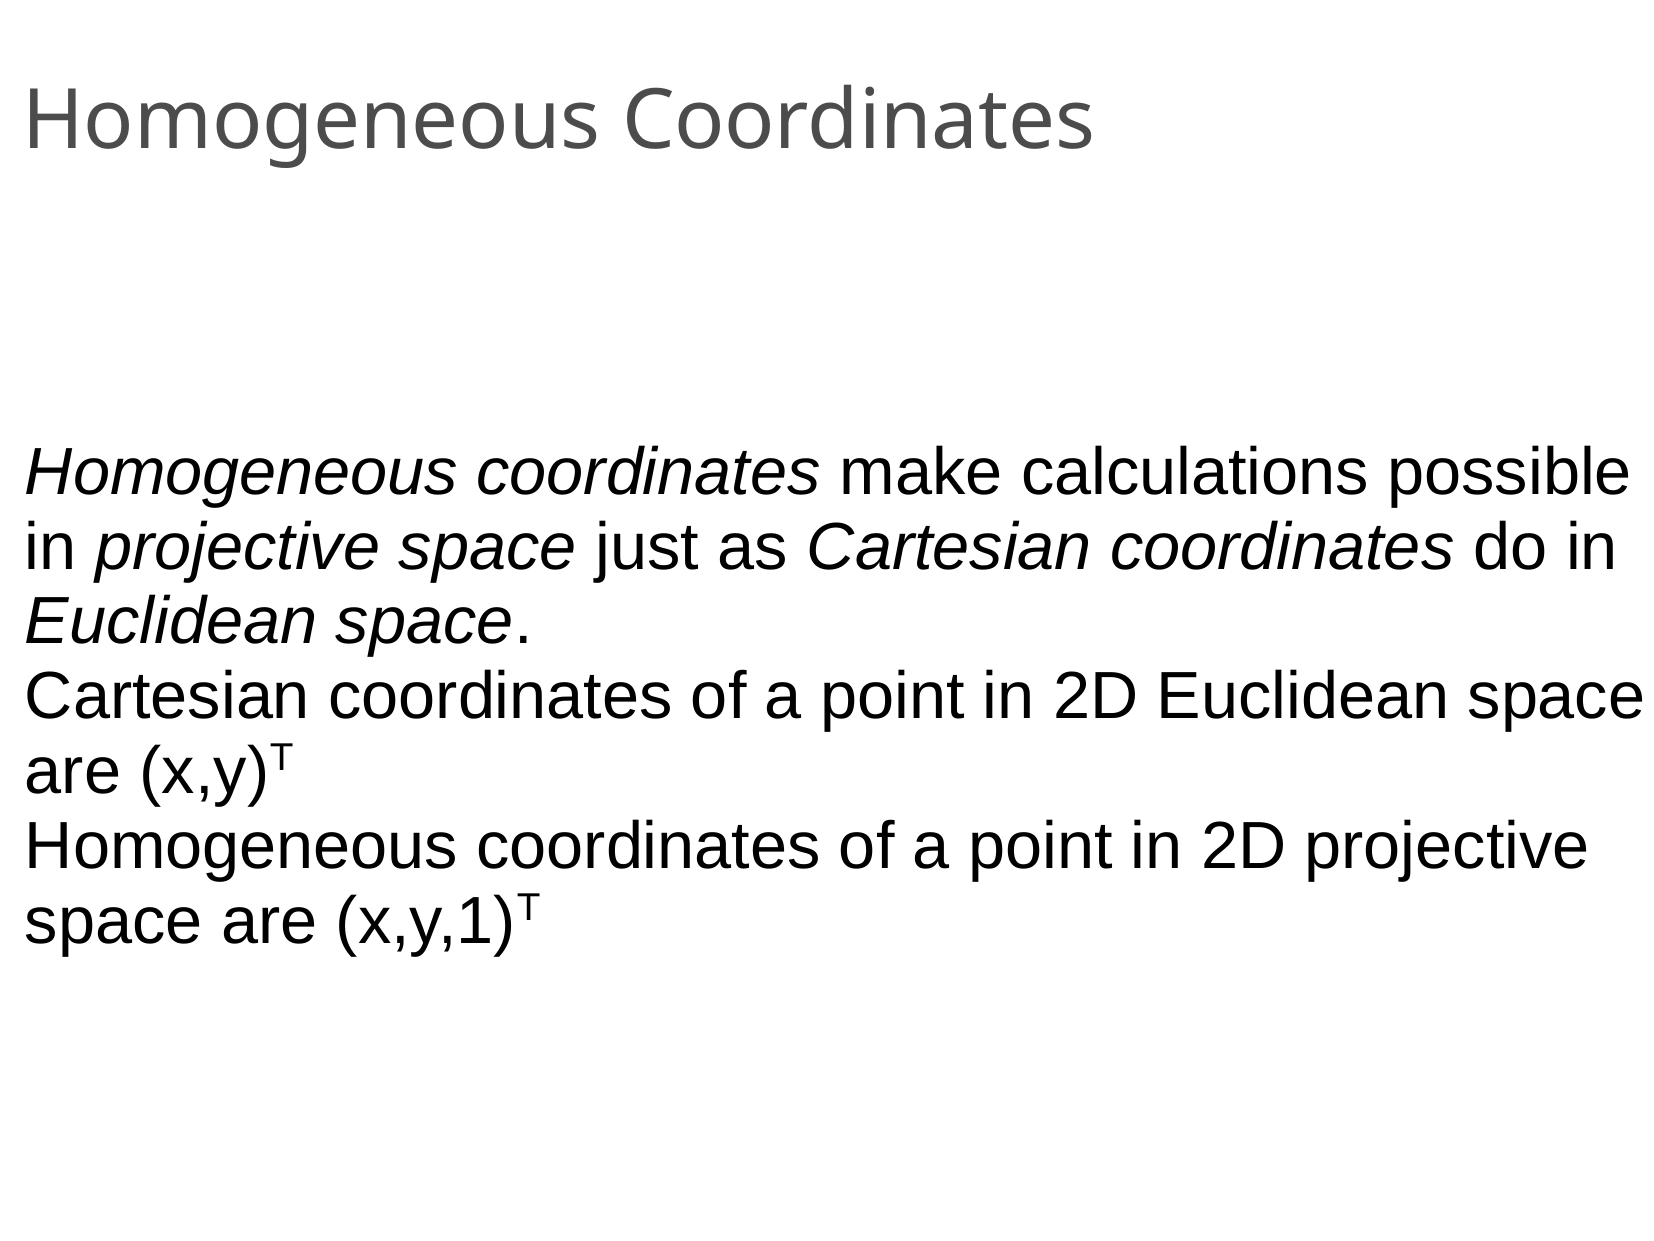

# Homogeneous Coordinates
Homogeneous coordinates make calculations possible in projective space just as Cartesian coordinates do in Euclidean space.
Cartesian coordinates of a point in 2D Euclidean space are (x,y)T
Homogeneous coordinates of a point in 2D projective space are (x,y,1)T